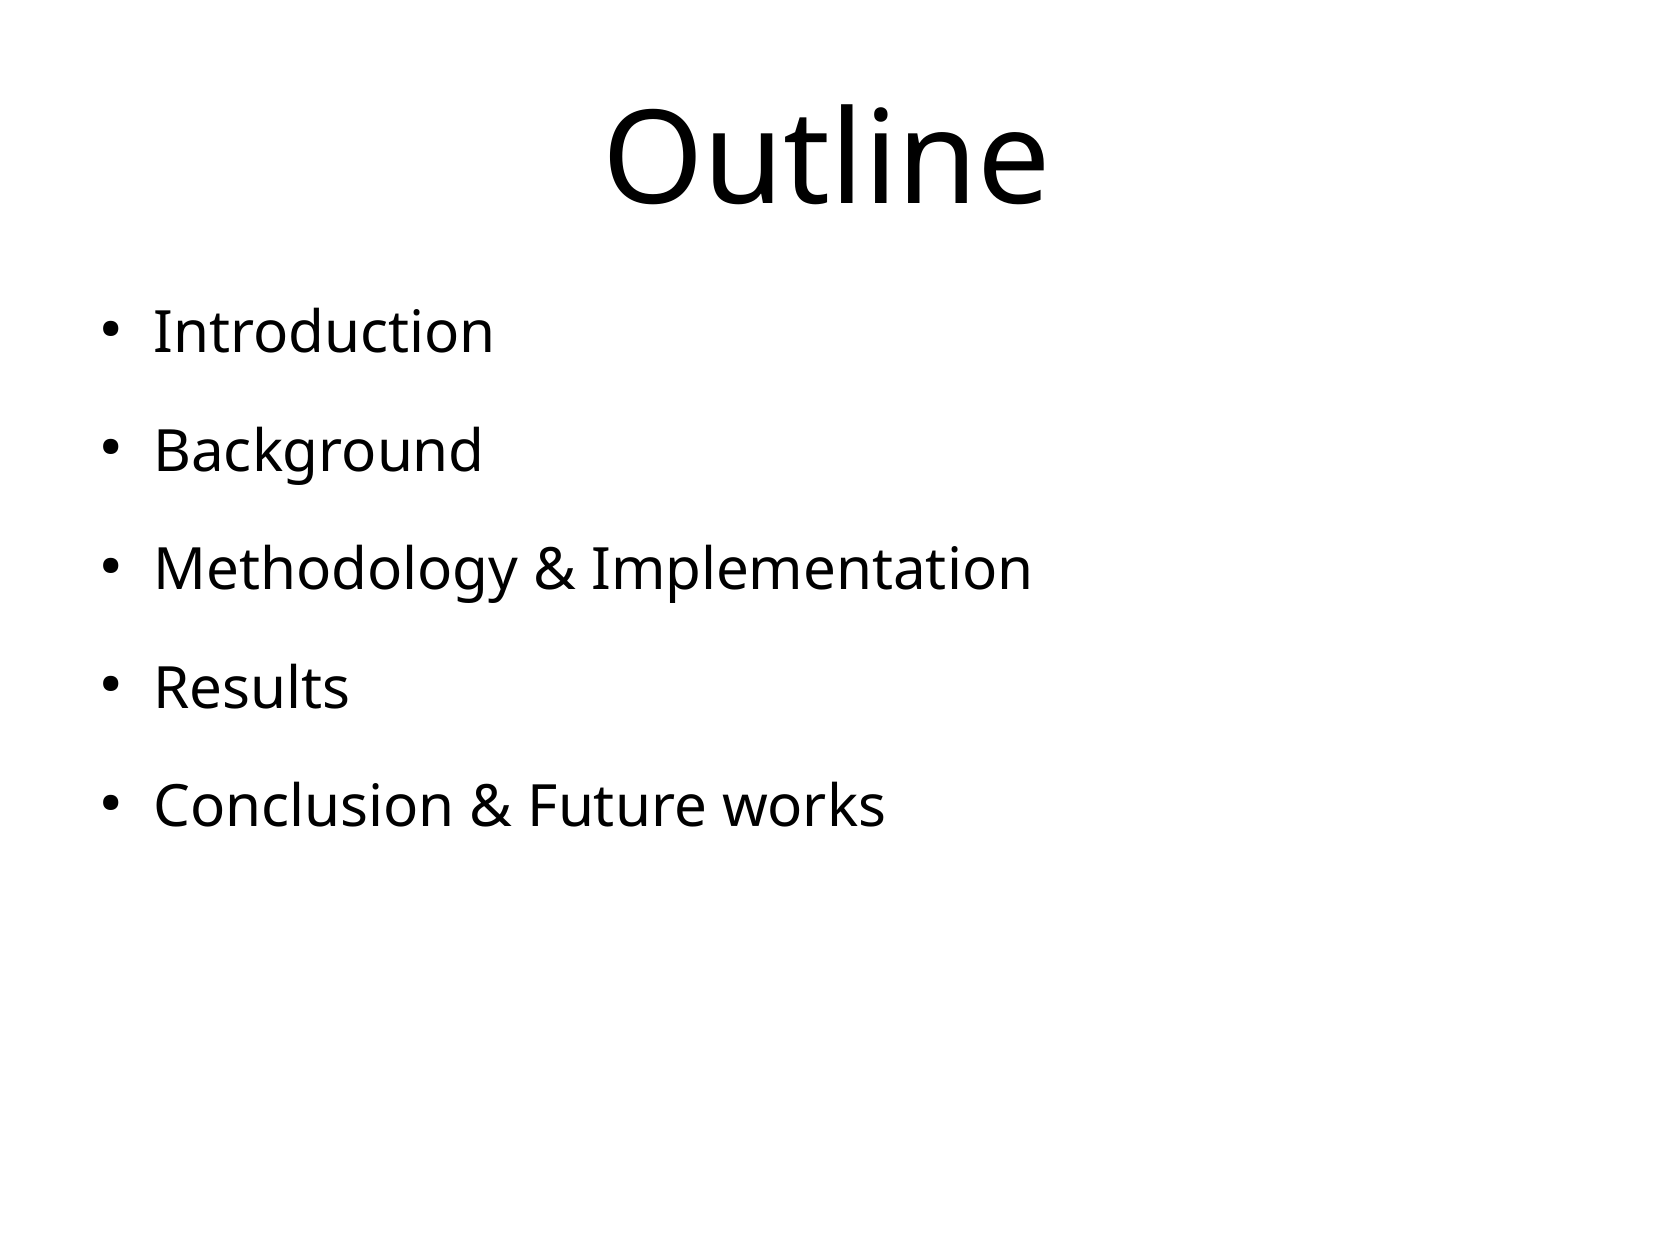

# Outline
Introduction
Background
Methodology & Implementation
Results
Conclusion & Future works